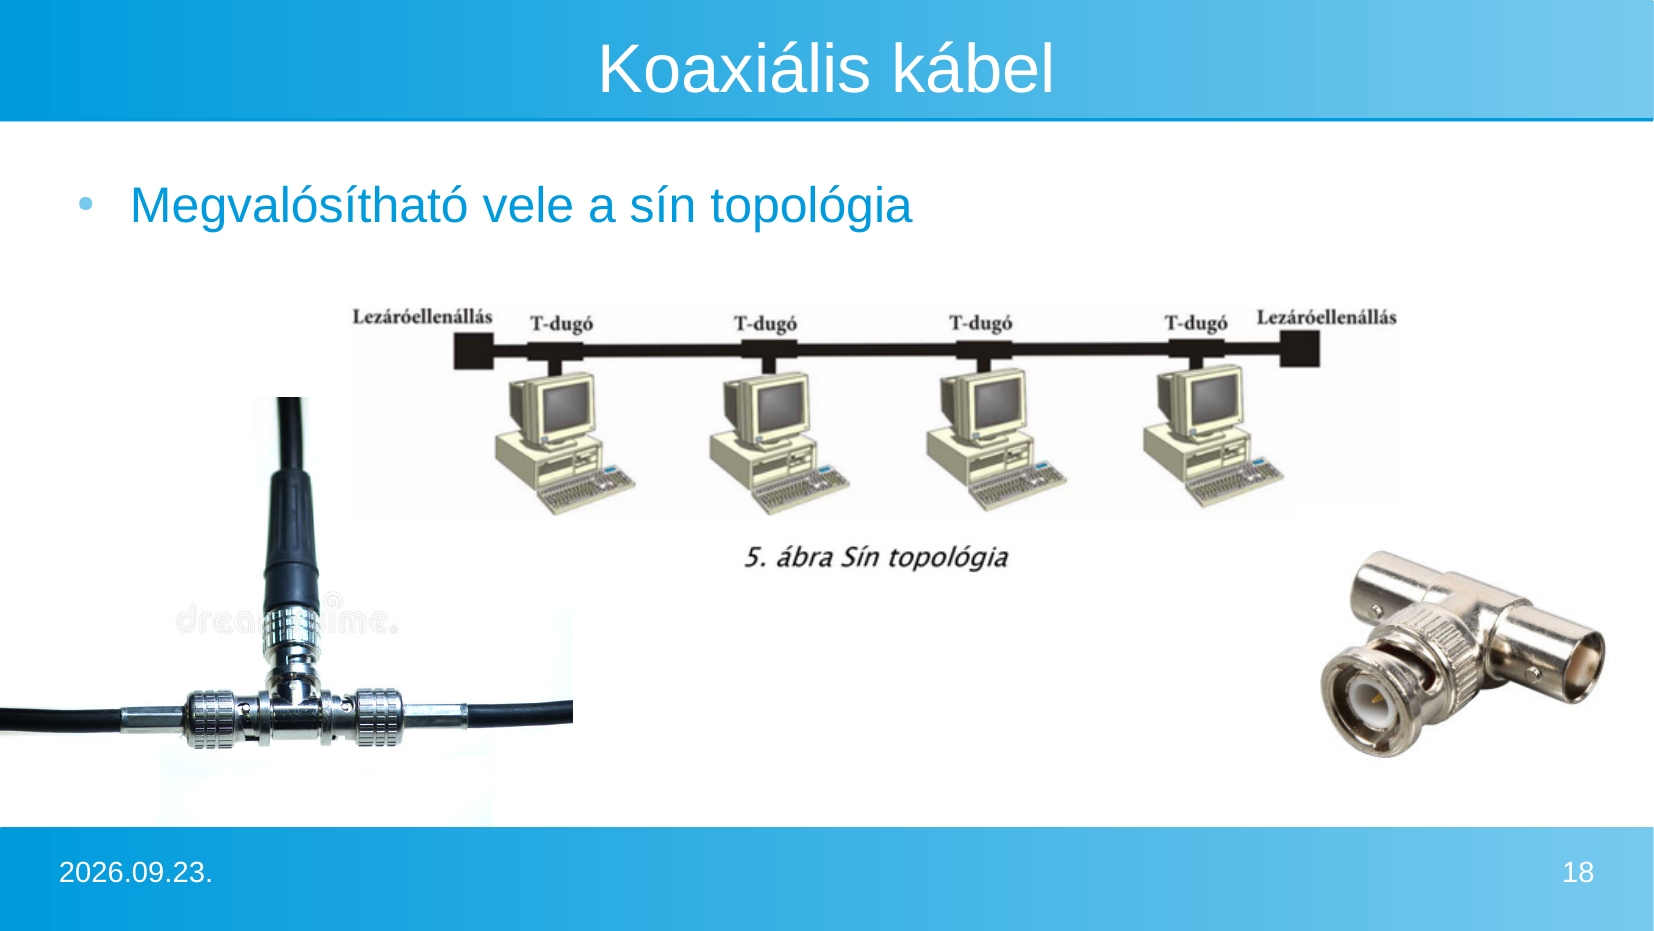

# Koaxiális kábel
Megvalósítható vele a sín topológia
18